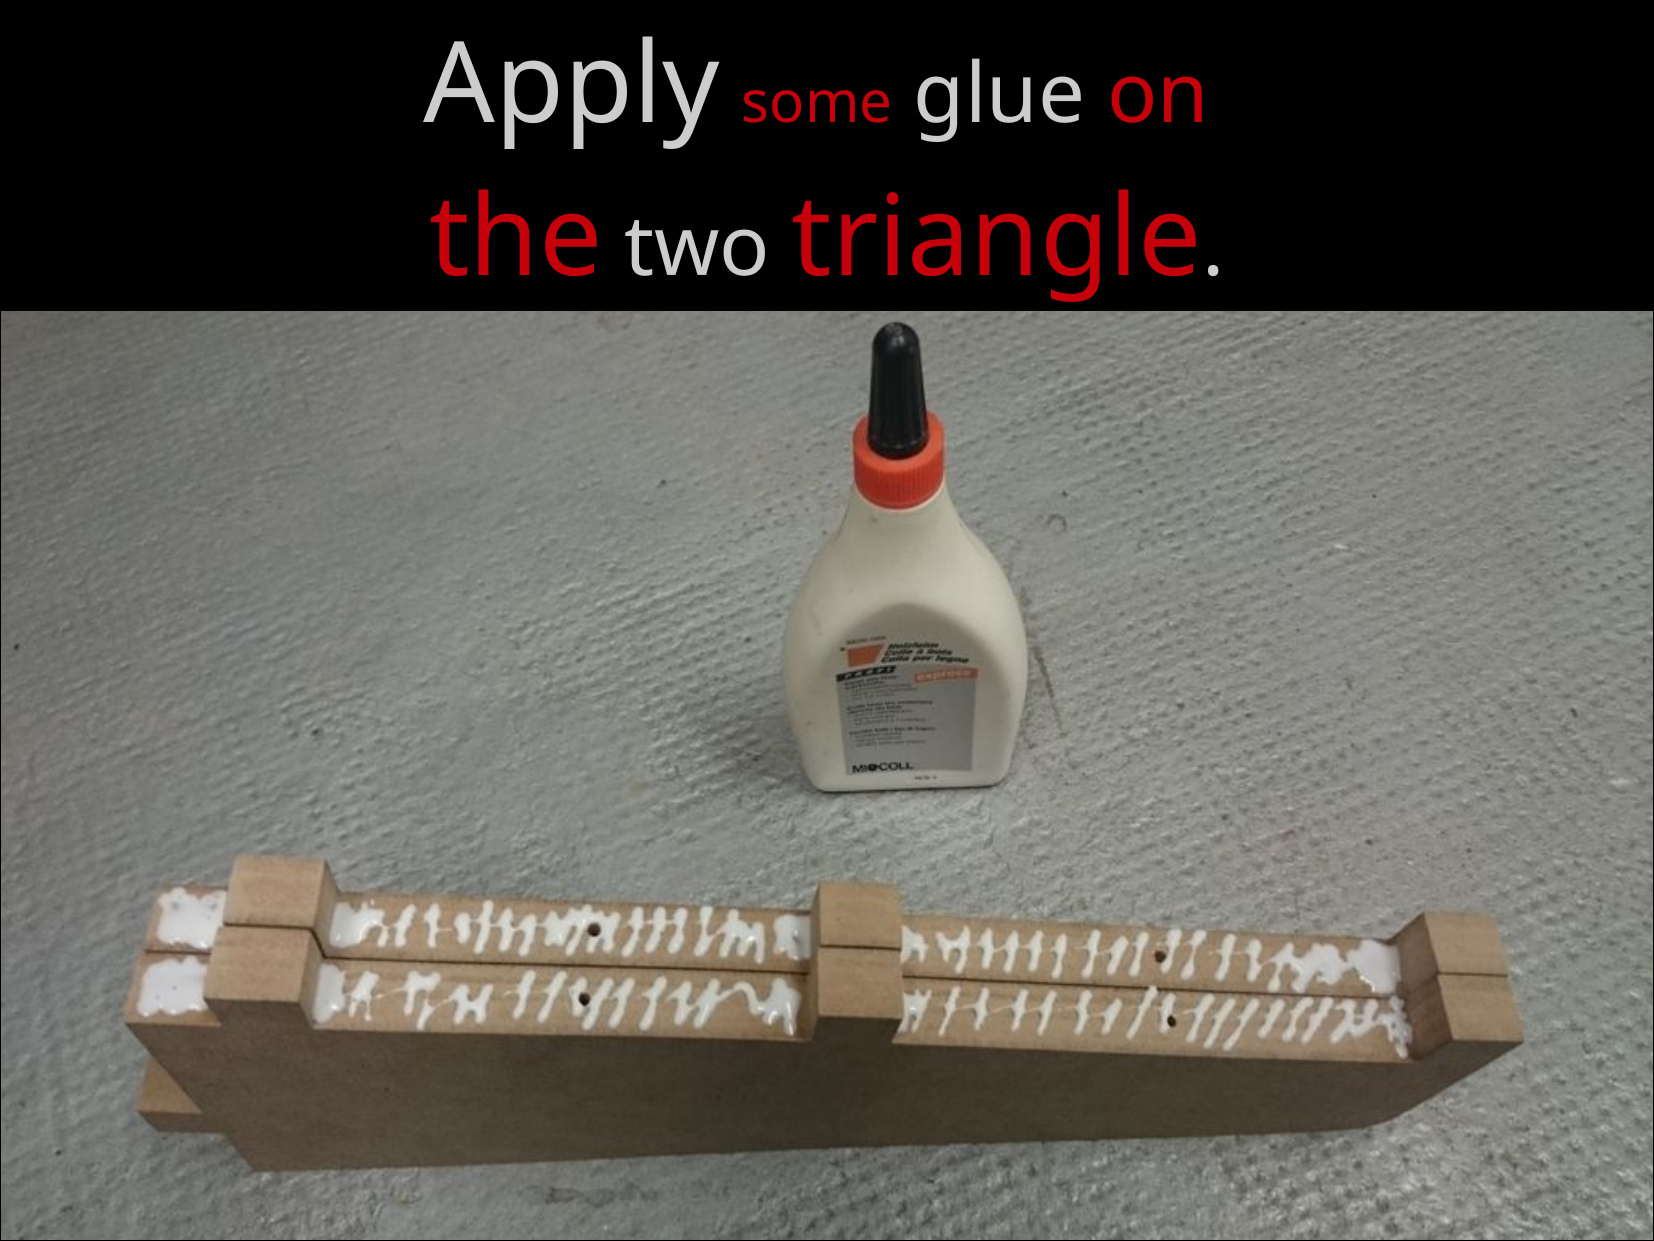

# Apply some glue on the two triangle.